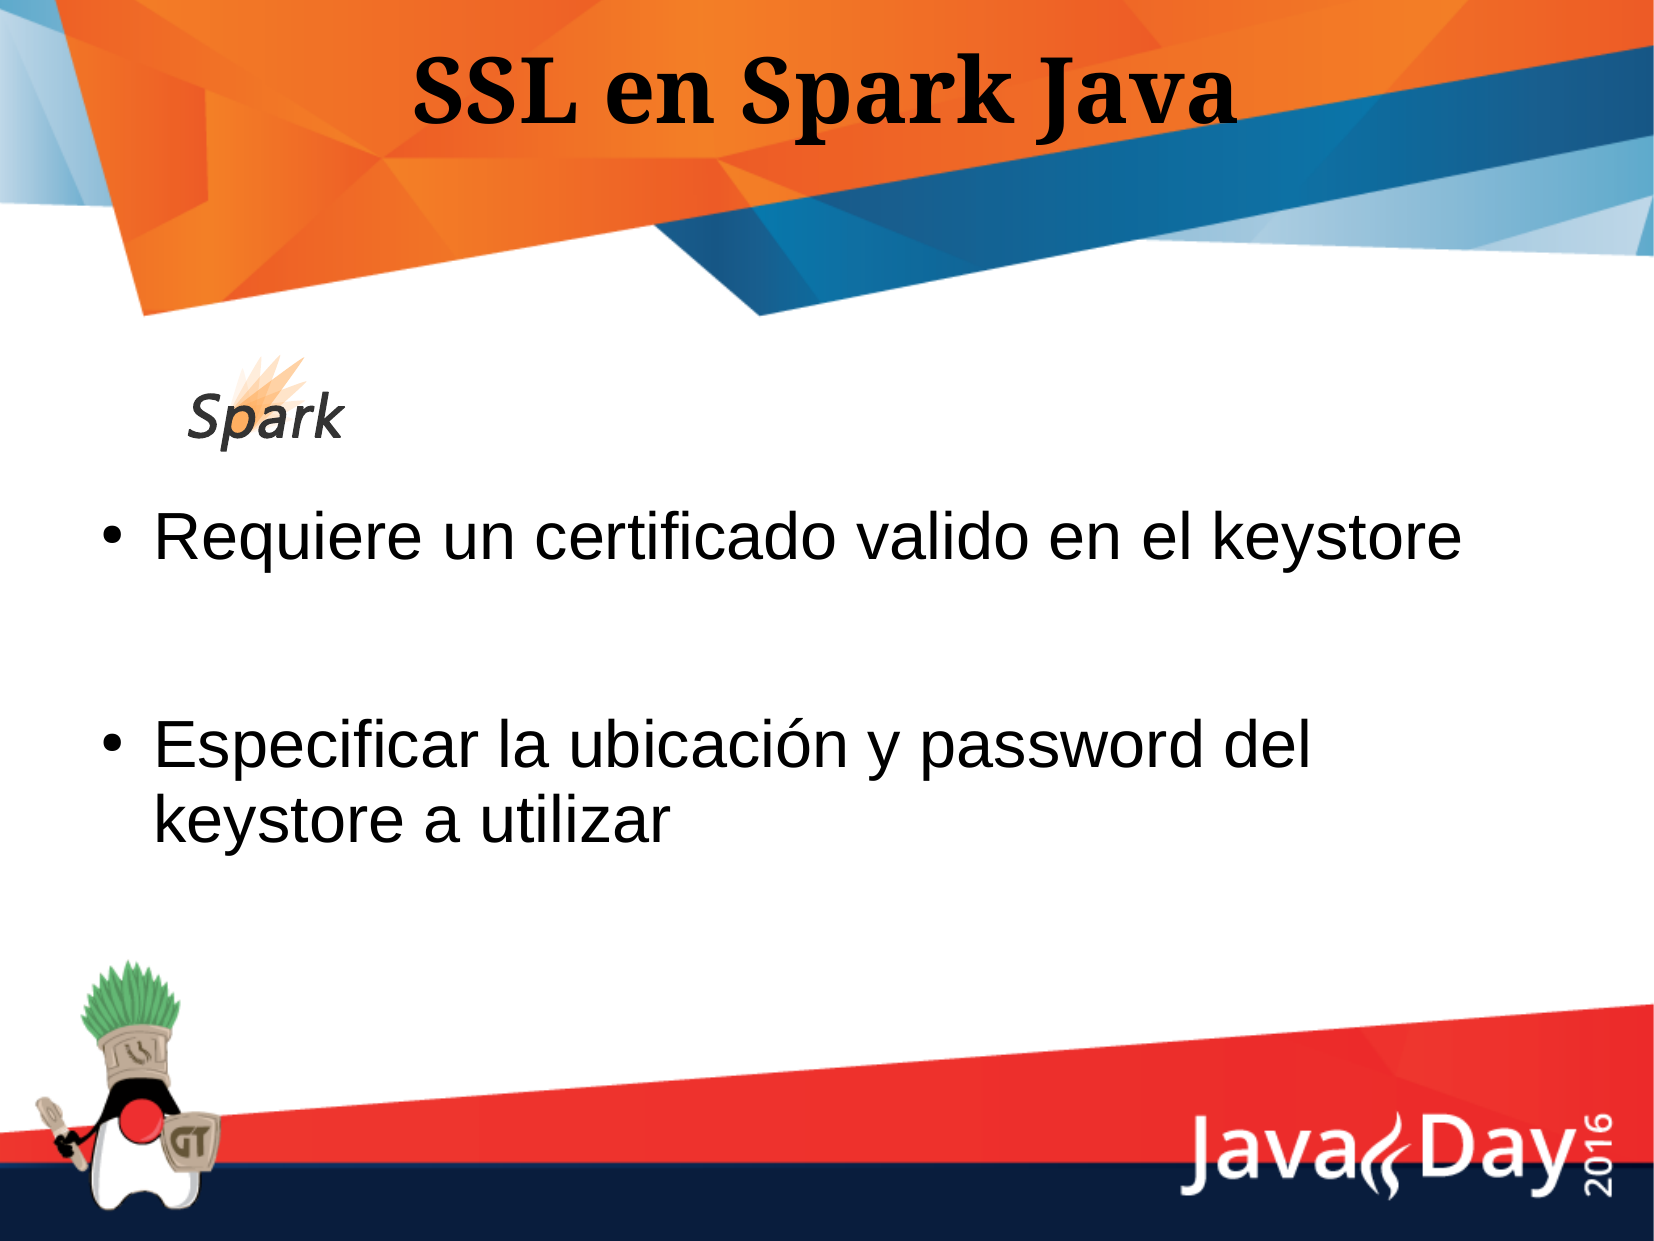

# SSL en Spark Java
Requiere un certificado valido en el keystore
Especificar la ubicación y password del keystore a utilizar